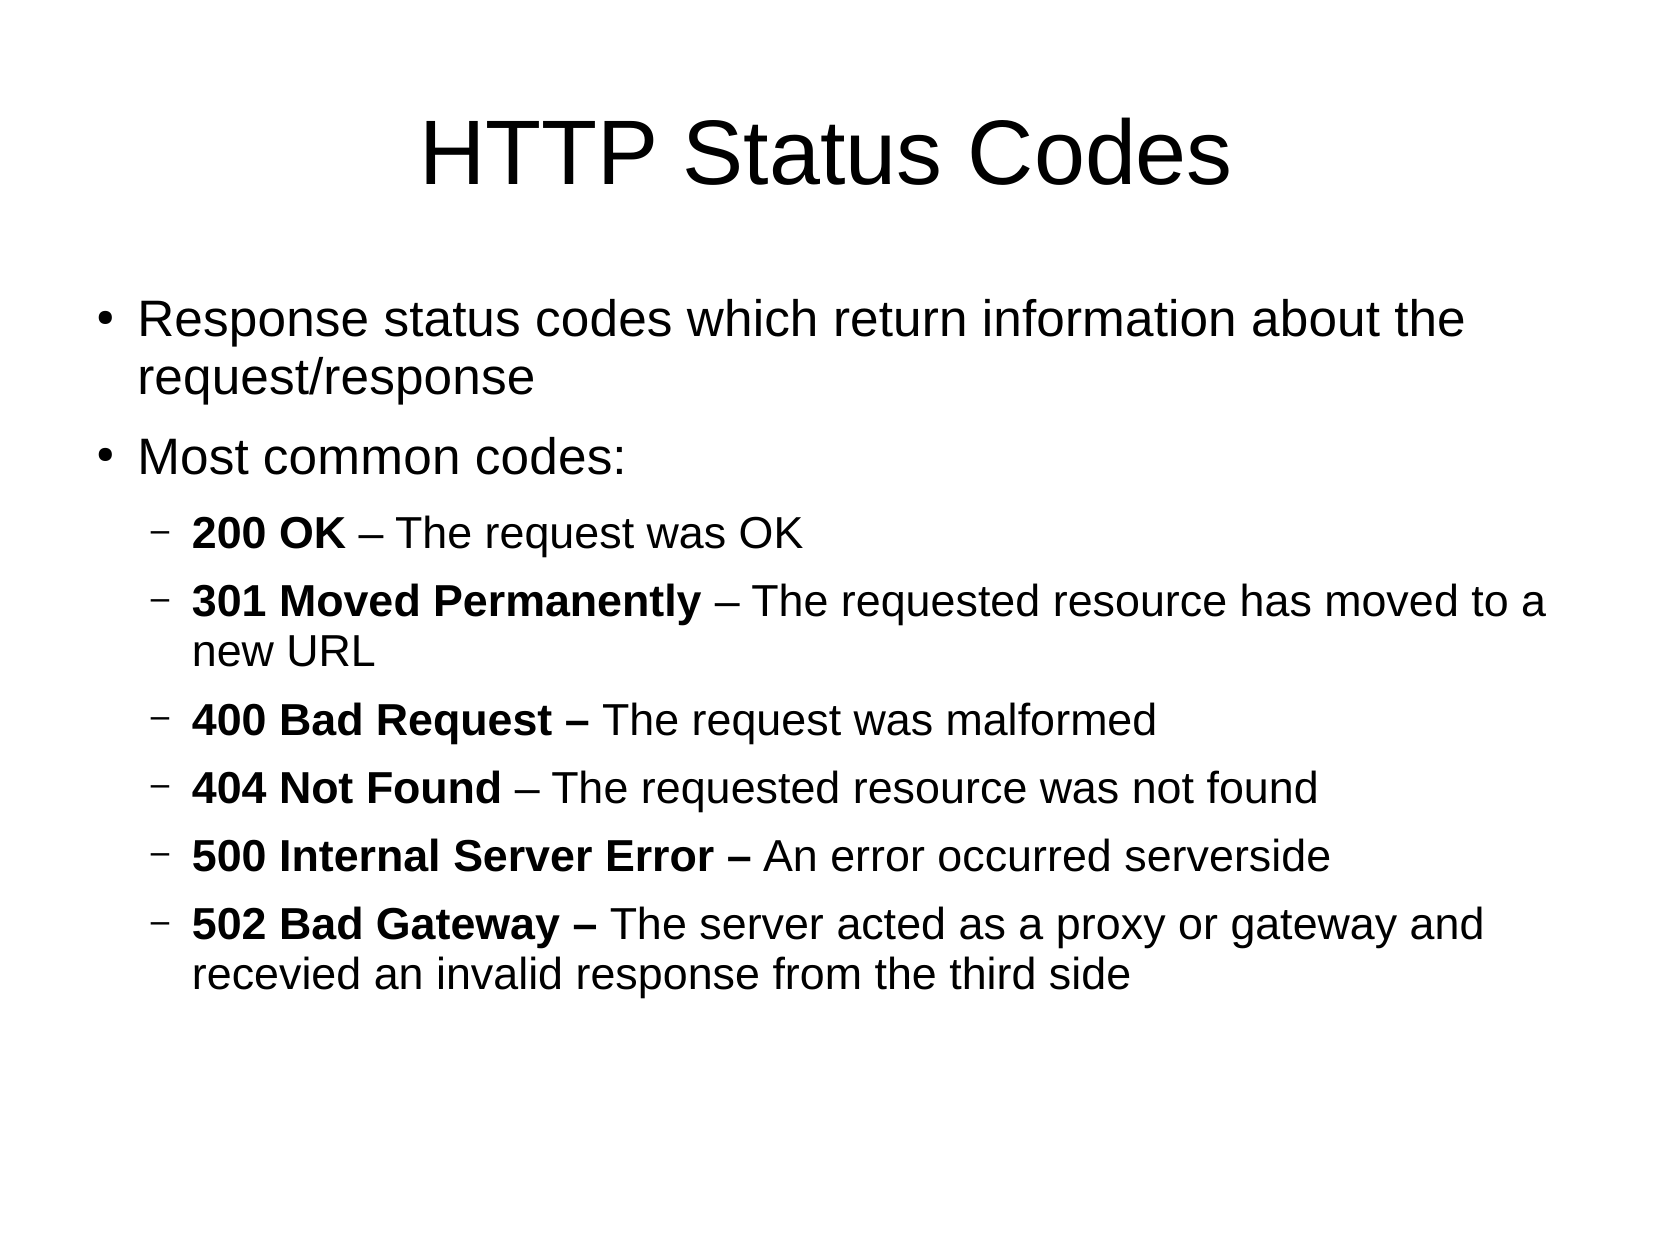

# HTTP Status Codes
Response status codes which return information about the request/response
Most common codes:
200 OK – The request was OK
301 Moved Permanently – The requested resource has moved to a new URL
400 Bad Request – The request was malformed
404 Not Found – The requested resource was not found
500 Internal Server Error – An error occurred serverside
502 Bad Gateway – The server acted as a proxy or gateway and recevied an invalid response from the third side